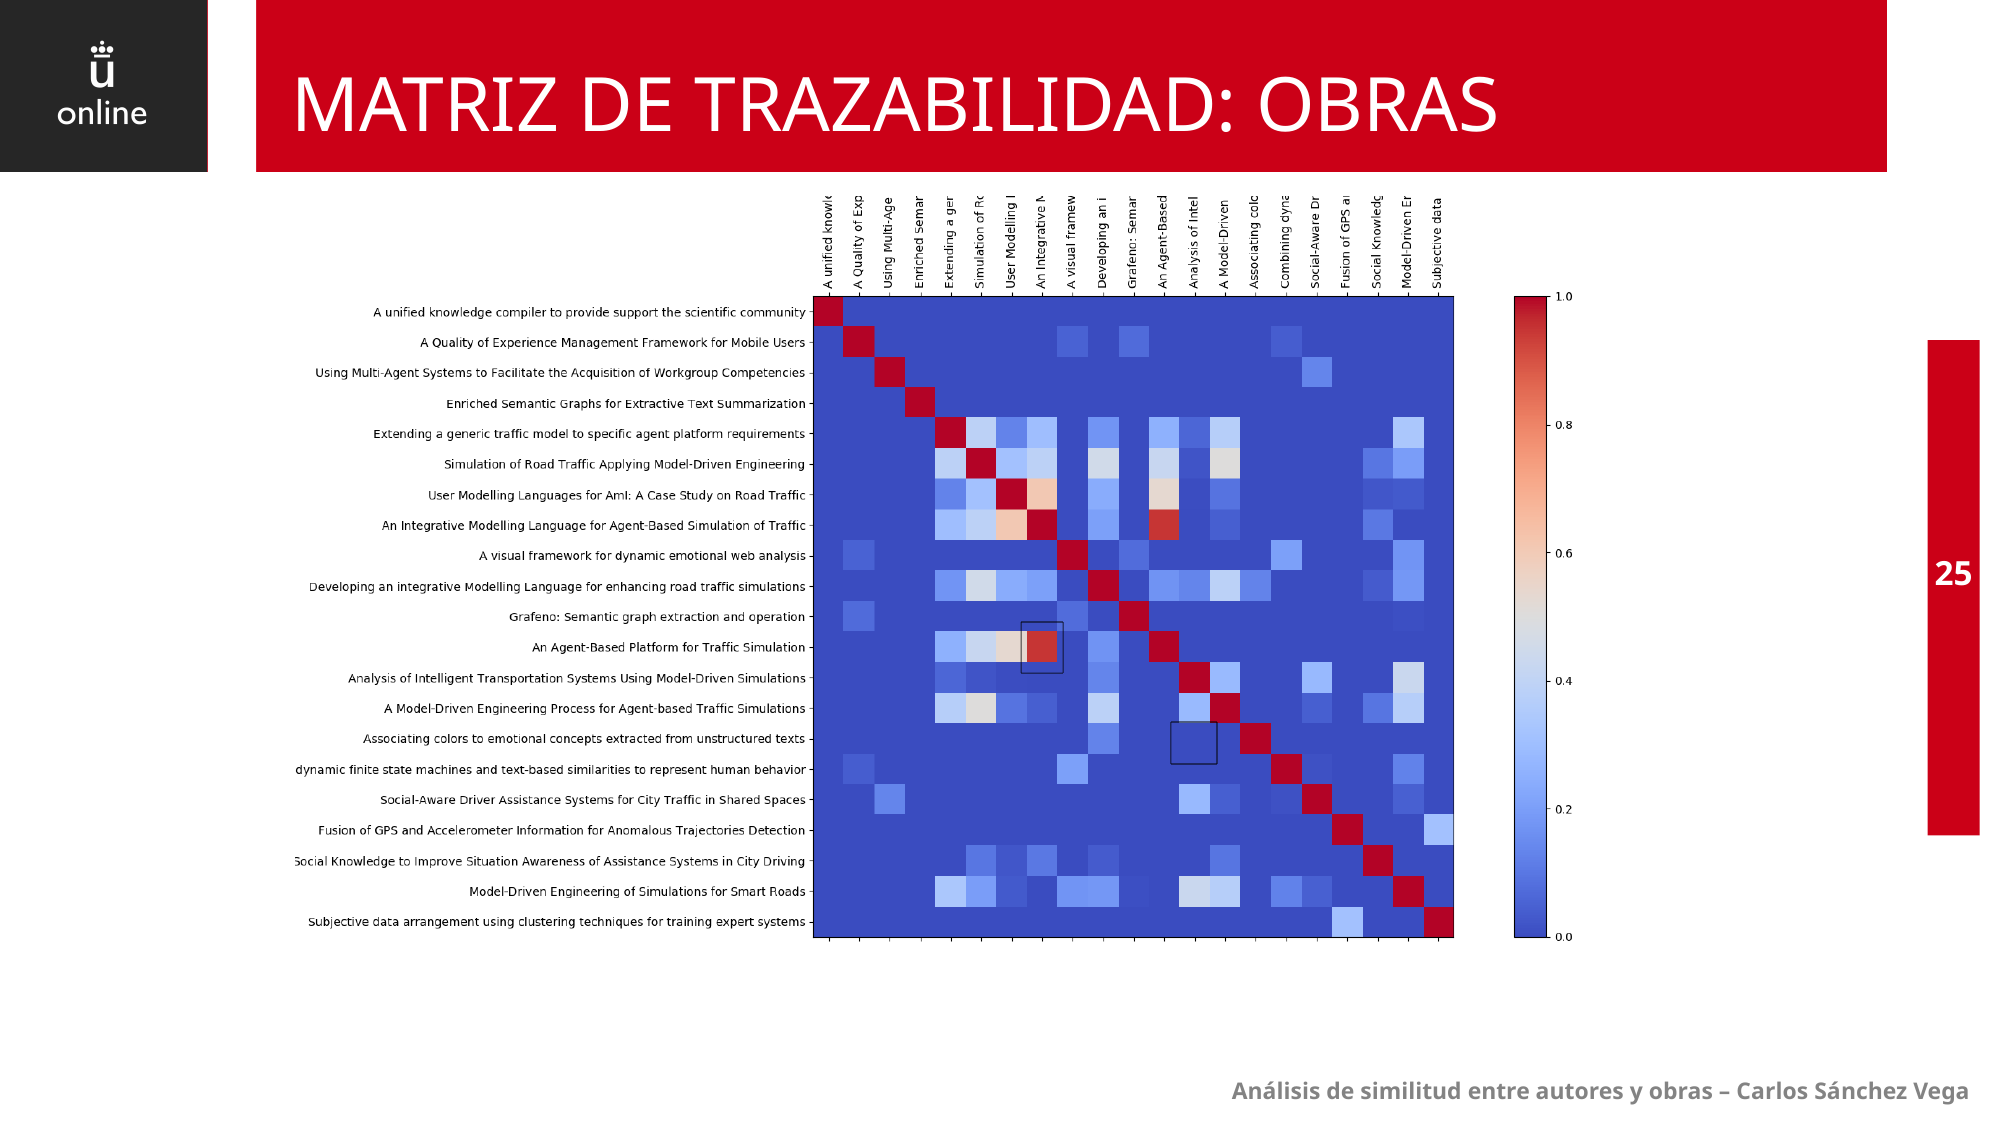

# MATRIZ DE TRAZABILIDAD: OBRAS
Análisis de similitud entre autores y obras – Carlos Sánchez Vega